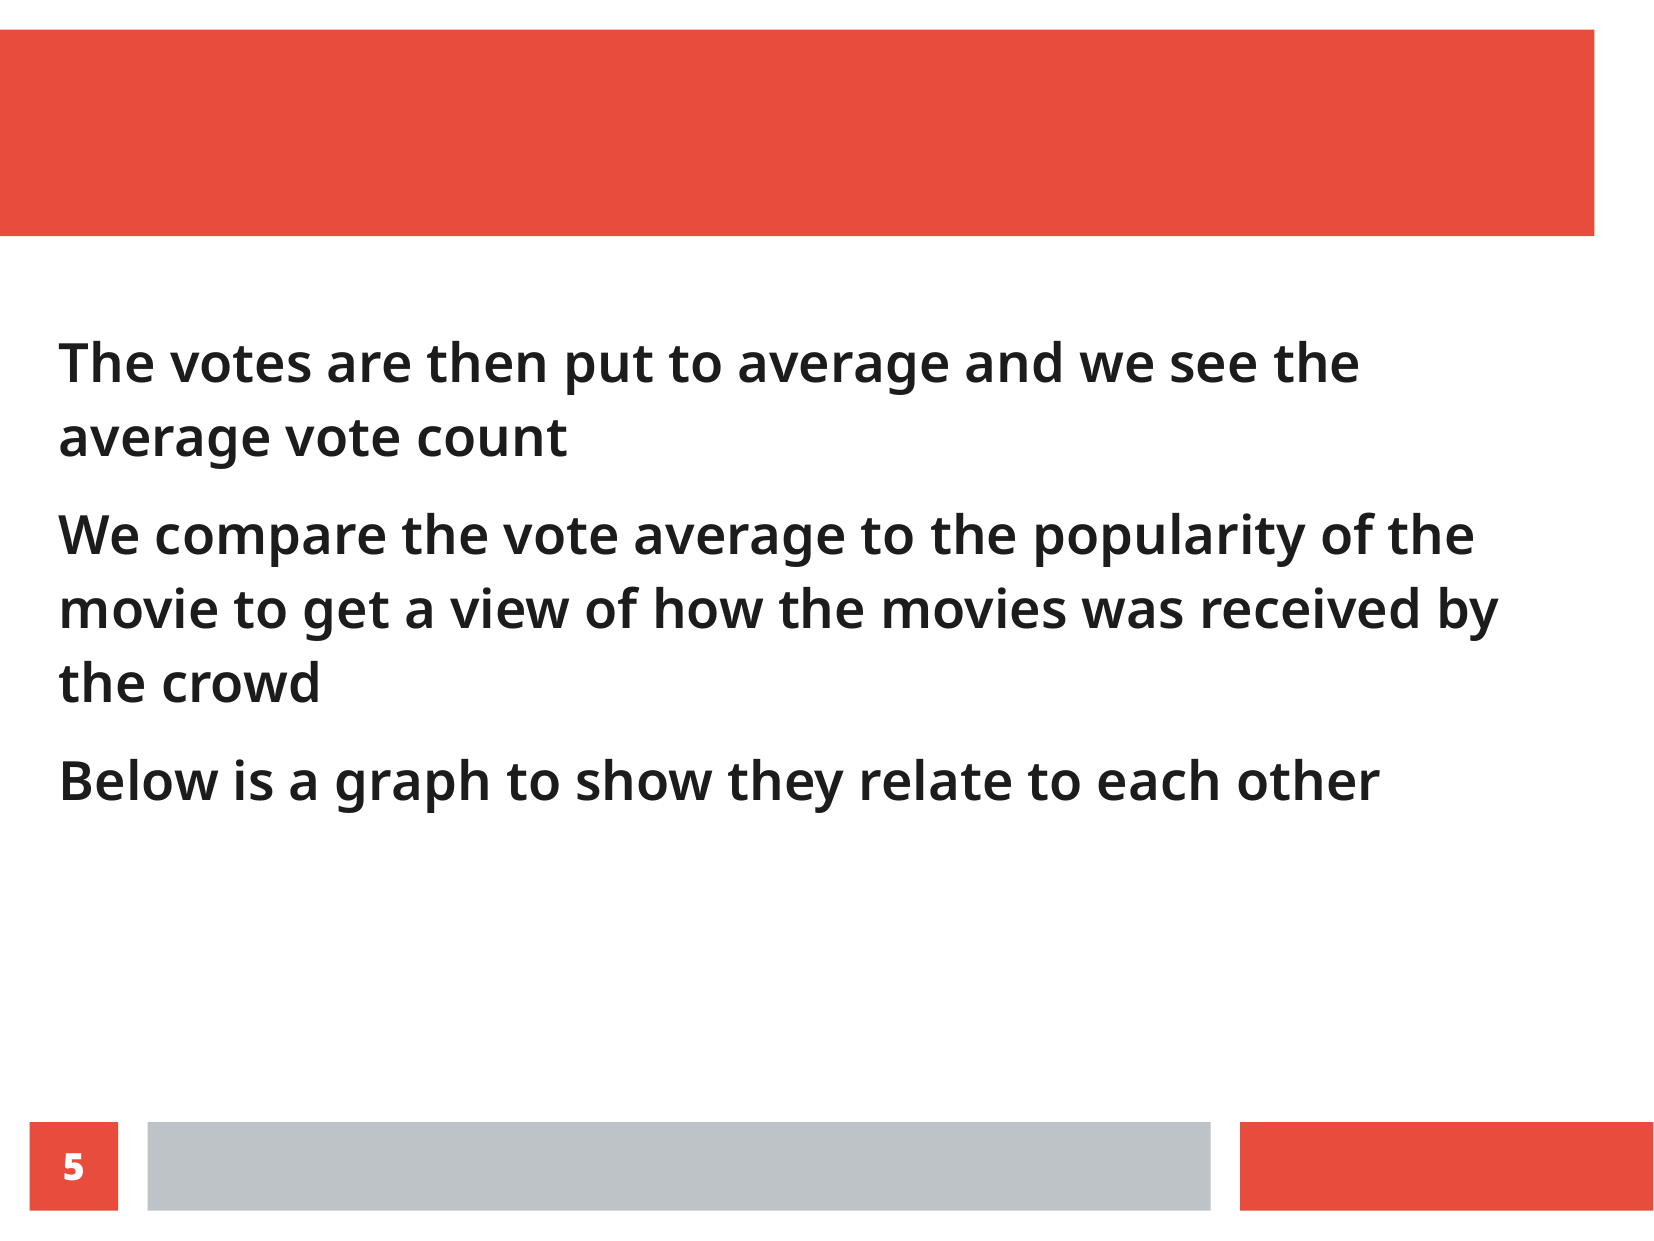

#
The votes are then put to average and we see the average vote count
We compare the vote average to the popularity of the movie to get a view of how the movies was received by the crowd
Below is a graph to show they relate to each other
5